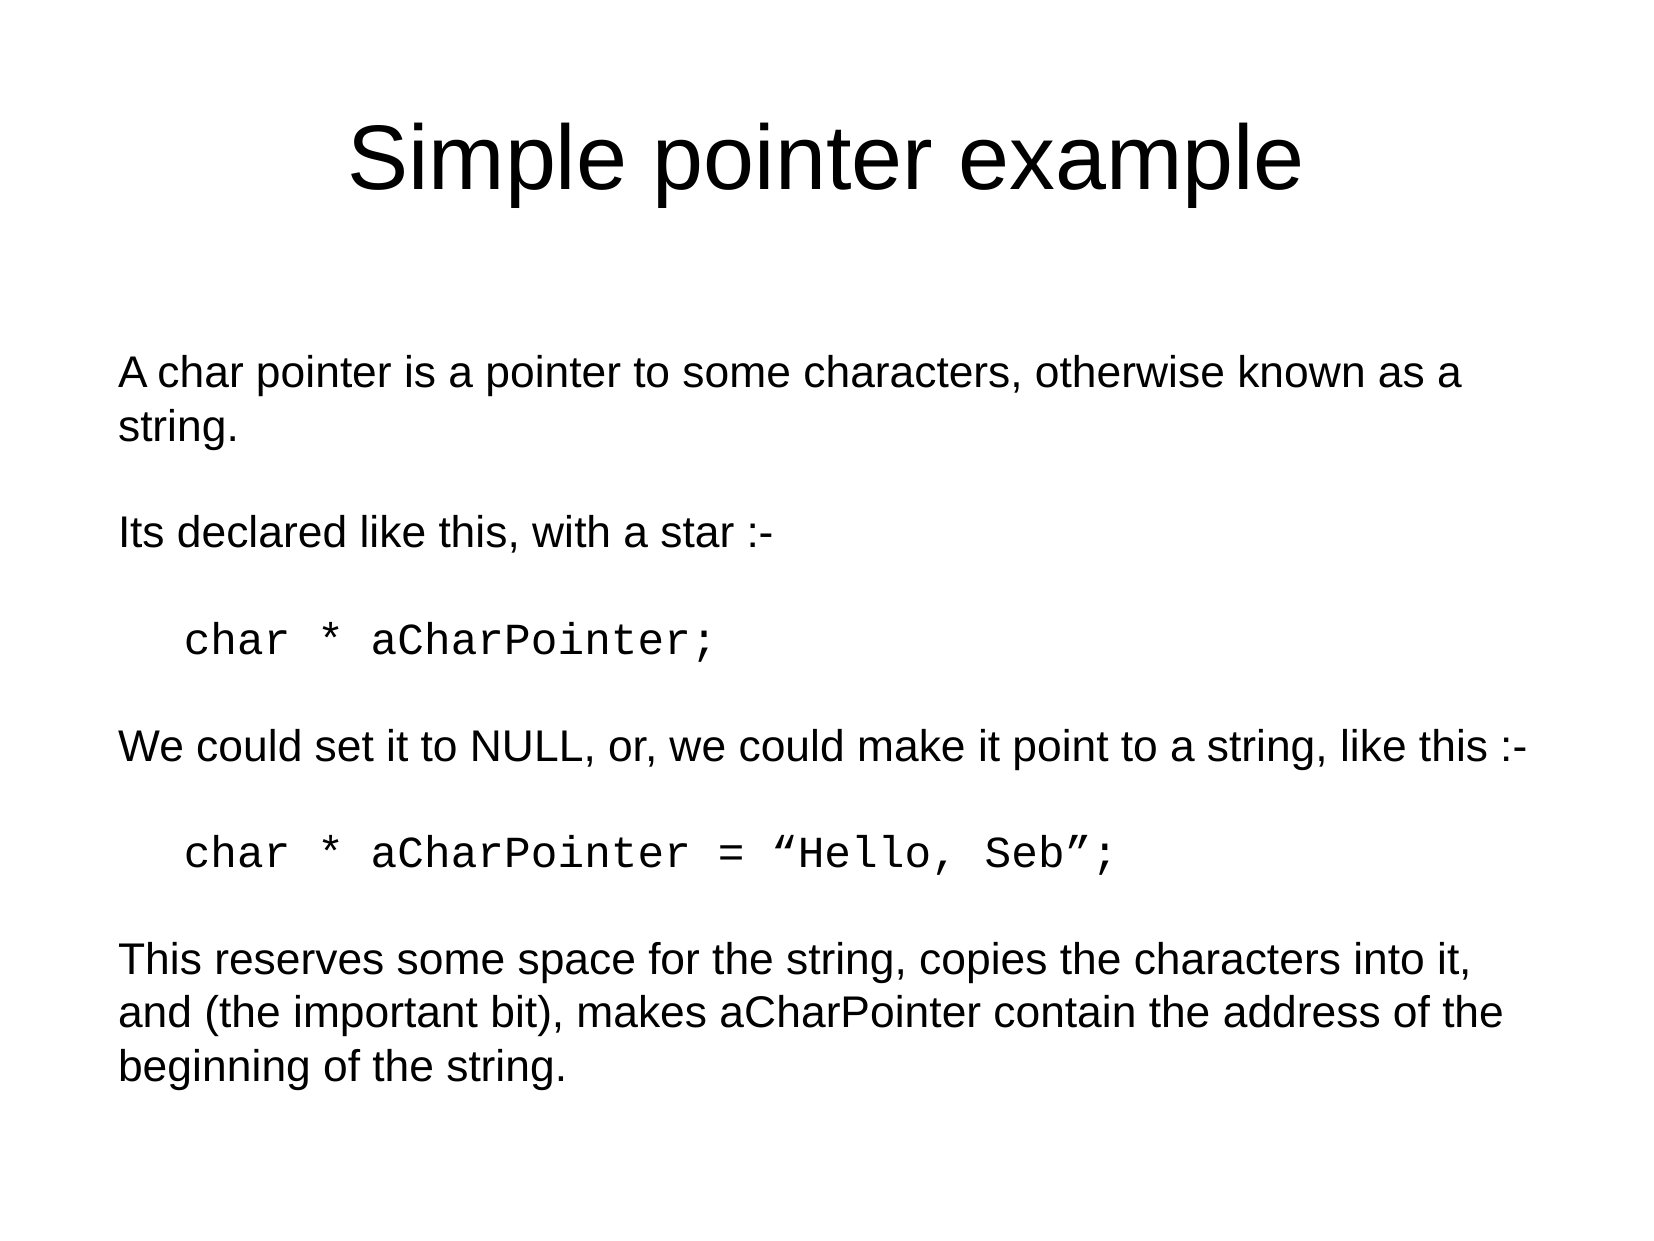

# Simple pointer example
A char pointer is a pointer to some characters, otherwise known as a string.
Its declared like this, with a star :-
	char * aCharPointer;
We could set it to NULL, or, we could make it point to a string, like this :-
	char * aCharPointer = “Hello, Seb”;
This reserves some space for the string, copies the characters into it, and (the important bit), makes aCharPointer contain the address of the beginning of the string.